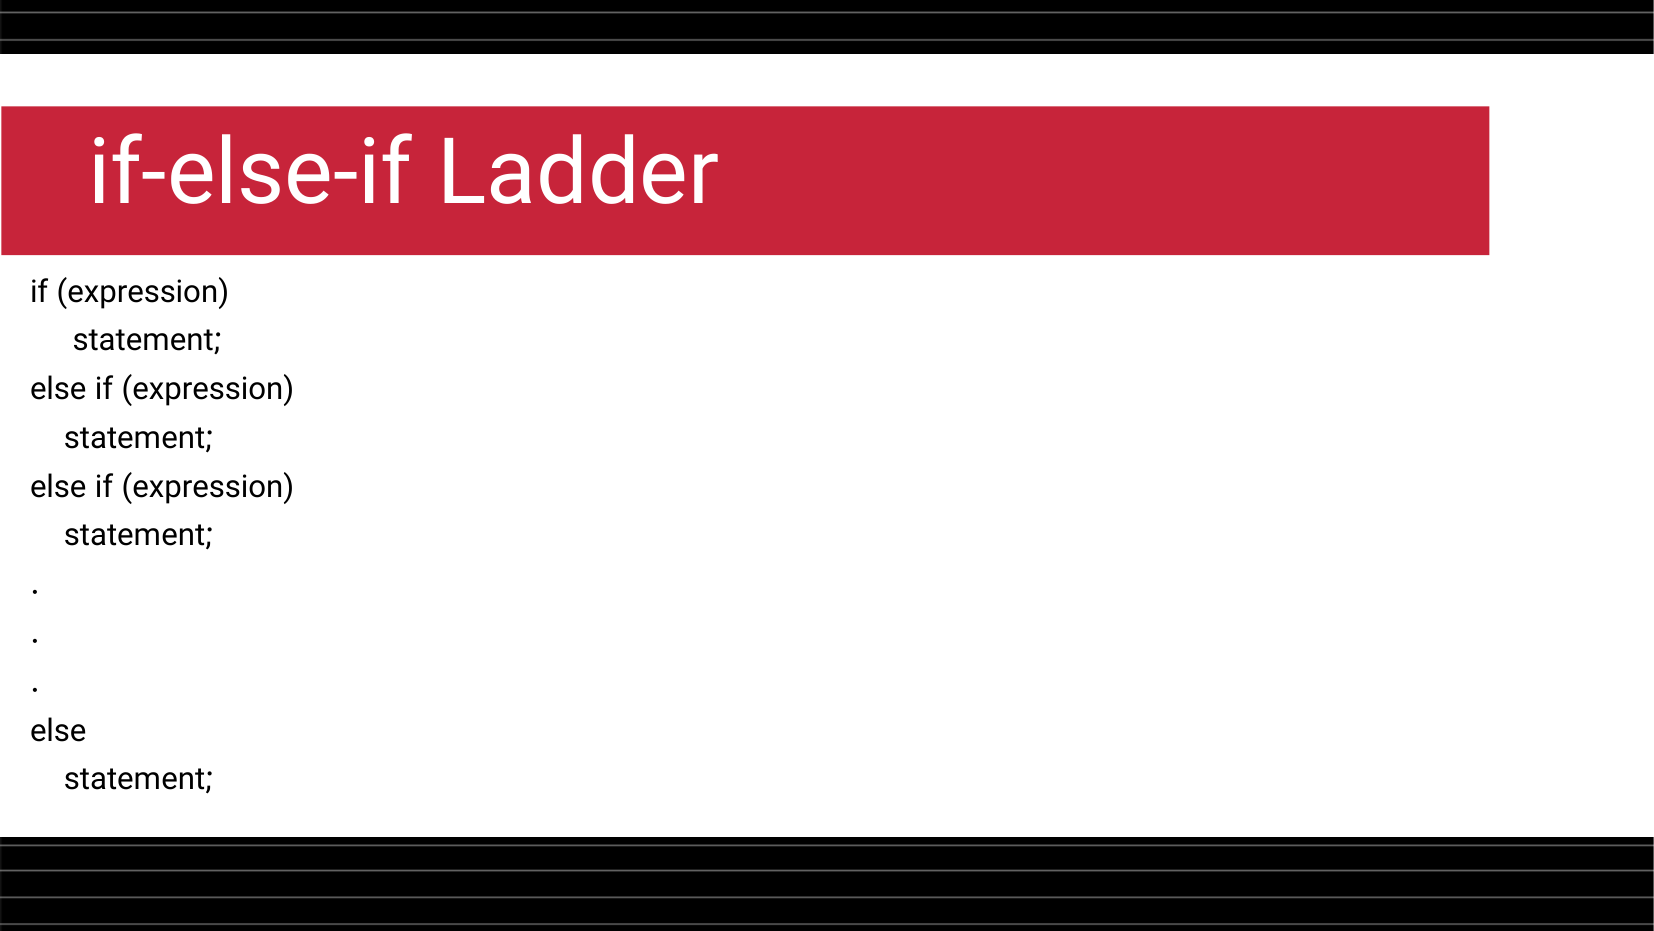

if-else-if Ladder
# if (expression)
 statement;
else if (expression)
 statement;
else if (expression)
 statement;
.
.
.
else
 statement;